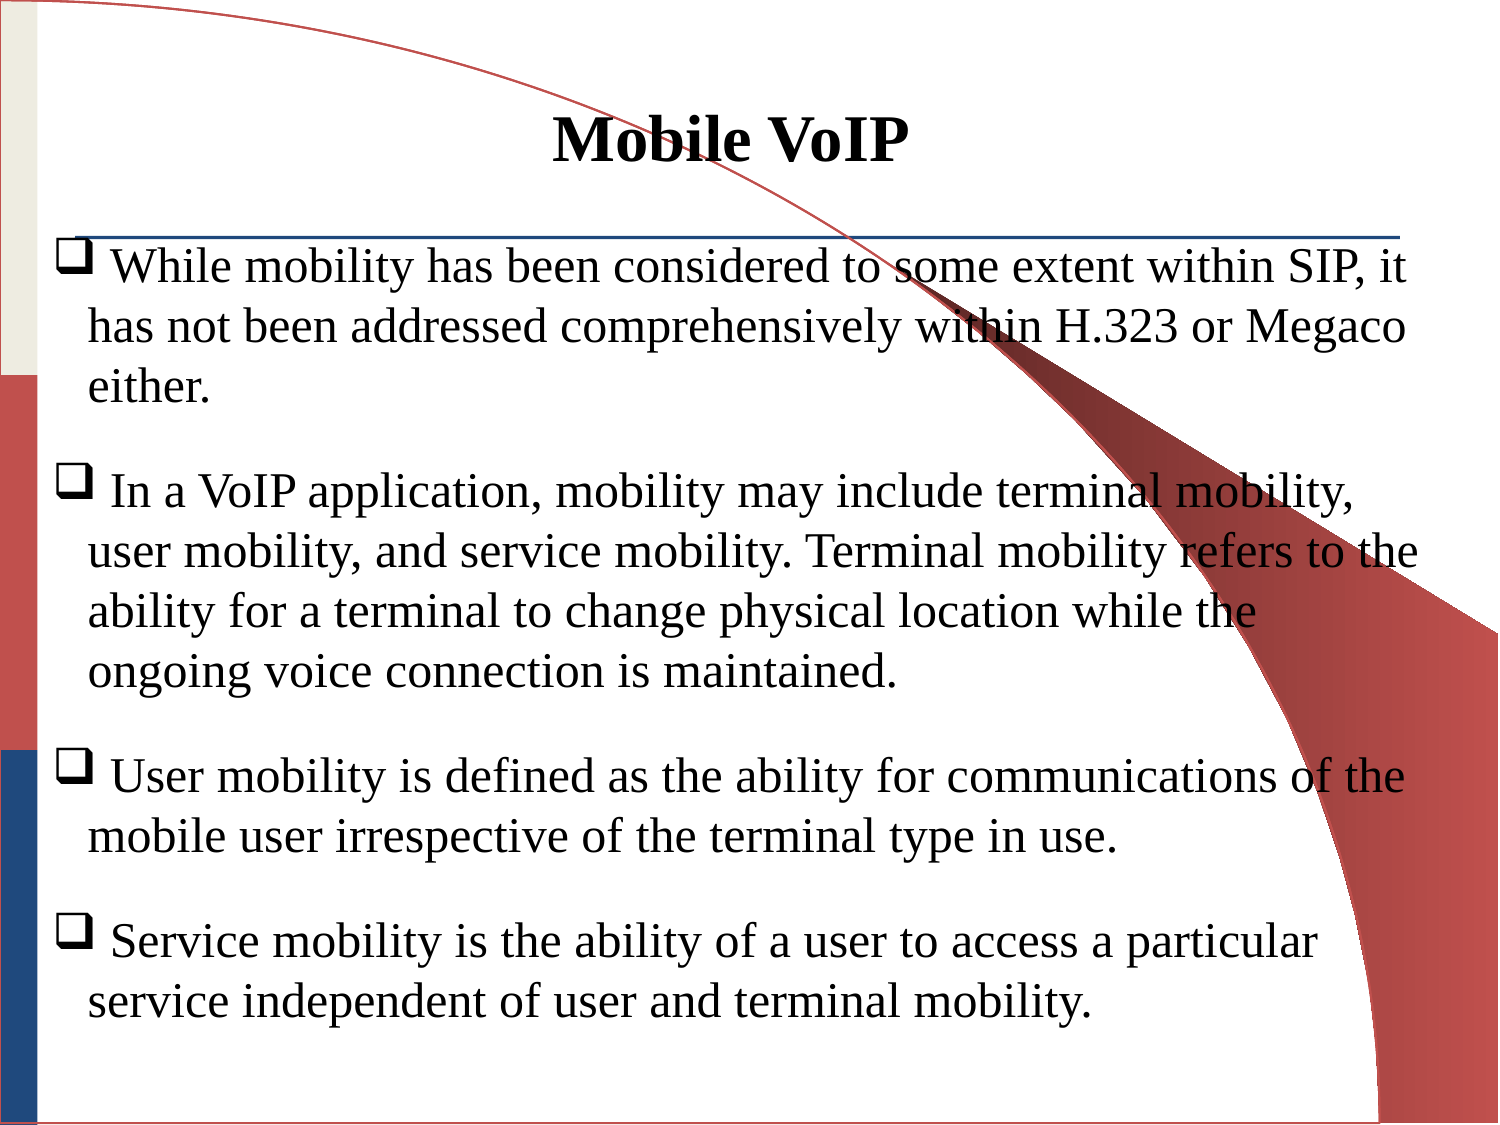

Mobile VoIP
 While mobility has been considered to some extent within SIP, it has not been addressed comprehensively within H.323 or Megaco either.
 In a VoIP application, mobility may include terminal mobility, user mobility, and service mobility. Terminal mobility refers to the ability for a terminal to change physical location while the ongoing voice connection is maintained.
 User mobility is defined as the ability for communications of the mobile user irrespective of the terminal type in use.
 Service mobility is the ability of a user to access a particular service independent of user and terminal mobility.